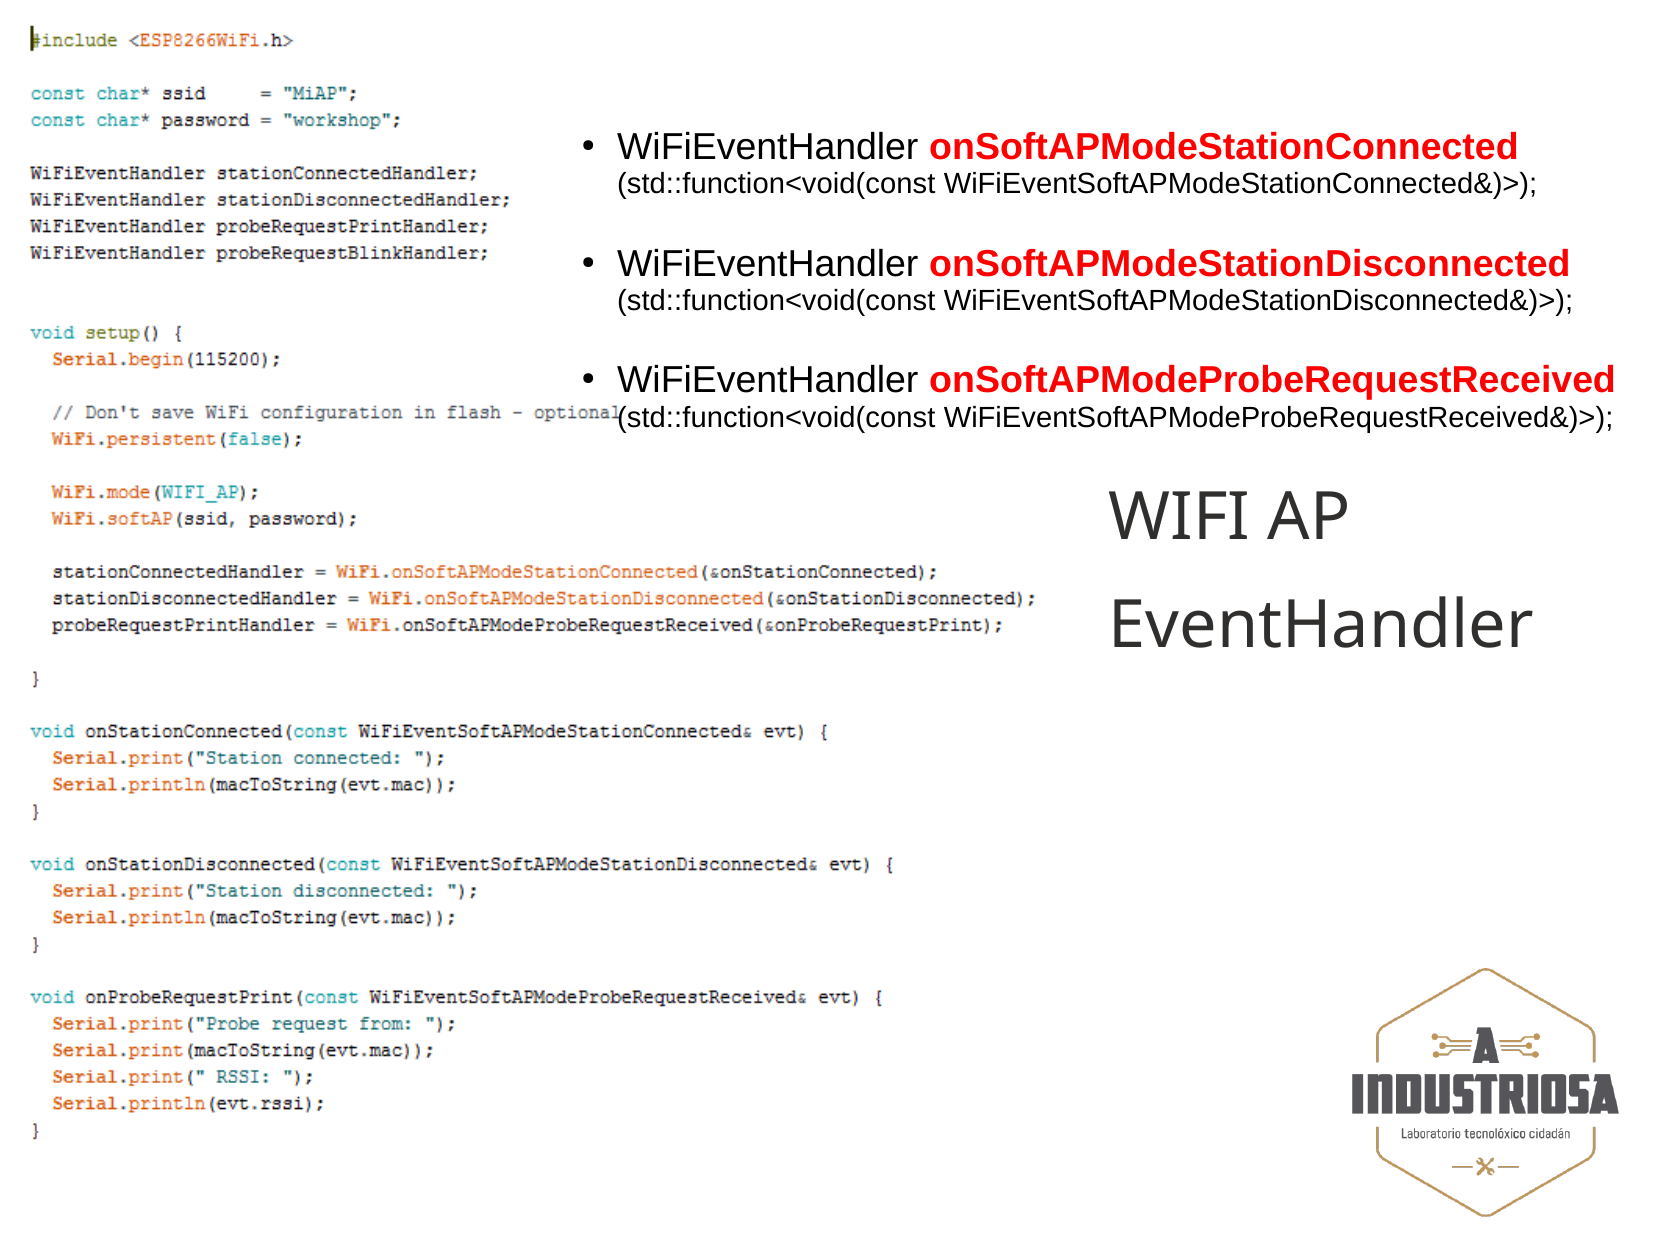

WiFiEventHandler onSoftAPModeStationConnected
(std::function<void(const WiFiEventSoftAPModeStationConnected&)>);
WiFiEventHandler onSoftAPModeStationDisconnected
(std::function<void(const WiFiEventSoftAPModeStationDisconnected&)>);
WiFiEventHandler onSoftAPModeProbeRequestReceived
(std::function<void(const WiFiEventSoftAPModeProbeRequestReceived&)>);
WIFI AP
EventHandler